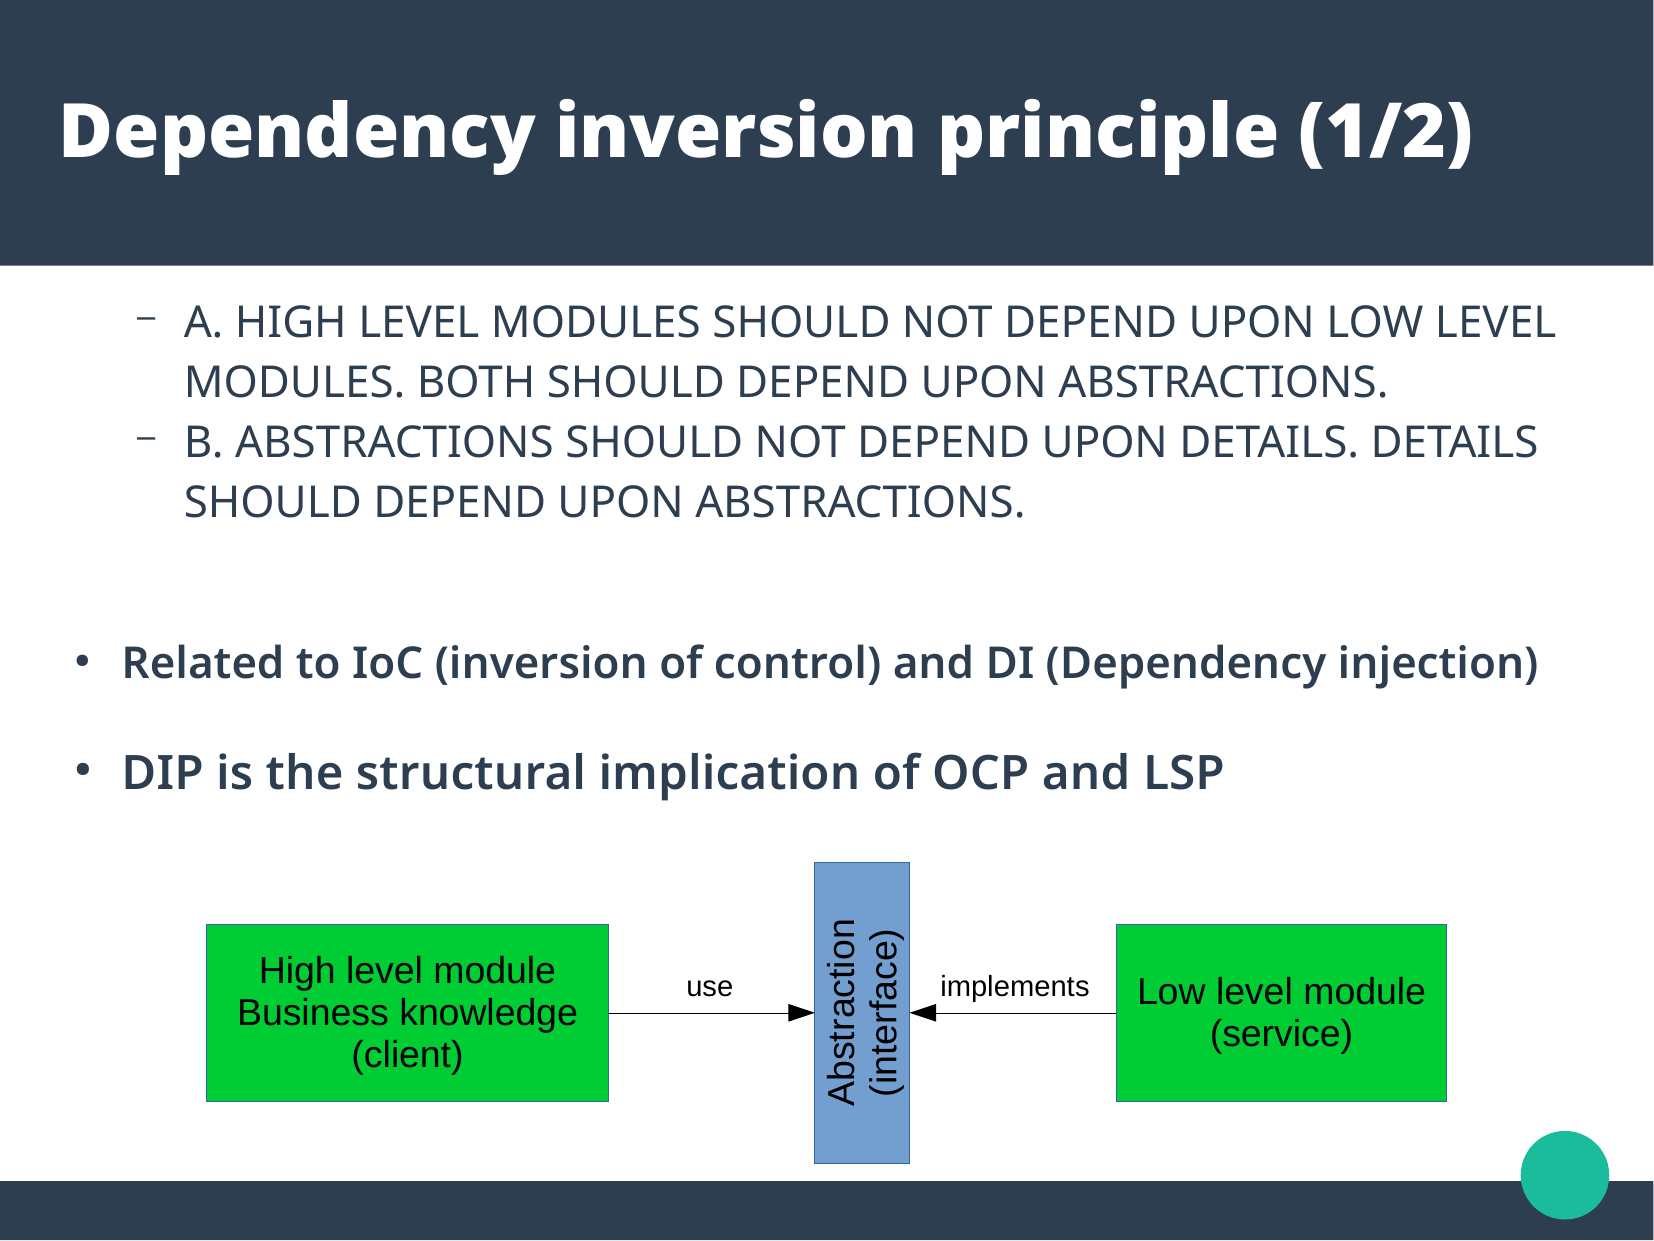

# Dependency inversion principle (1/2)
A. HIGH LEVEL MODULES SHOULD NOT DEPEND UPON LOW LEVEL MODULES. BOTH SHOULD DEPEND UPON ABSTRACTIONS.
B. ABSTRACTIONS SHOULD NOT DEPEND UPON DETAILS. DETAILS SHOULD DEPEND UPON ABSTRACTIONS.
Related to IoC (inversion of control) and DI (Dependency injection)
DIP is the structural implication of OCP and LSP
High level module
Business knowledge
(client)
Low level module
(service)
use
implements
Abstraction
(interface)